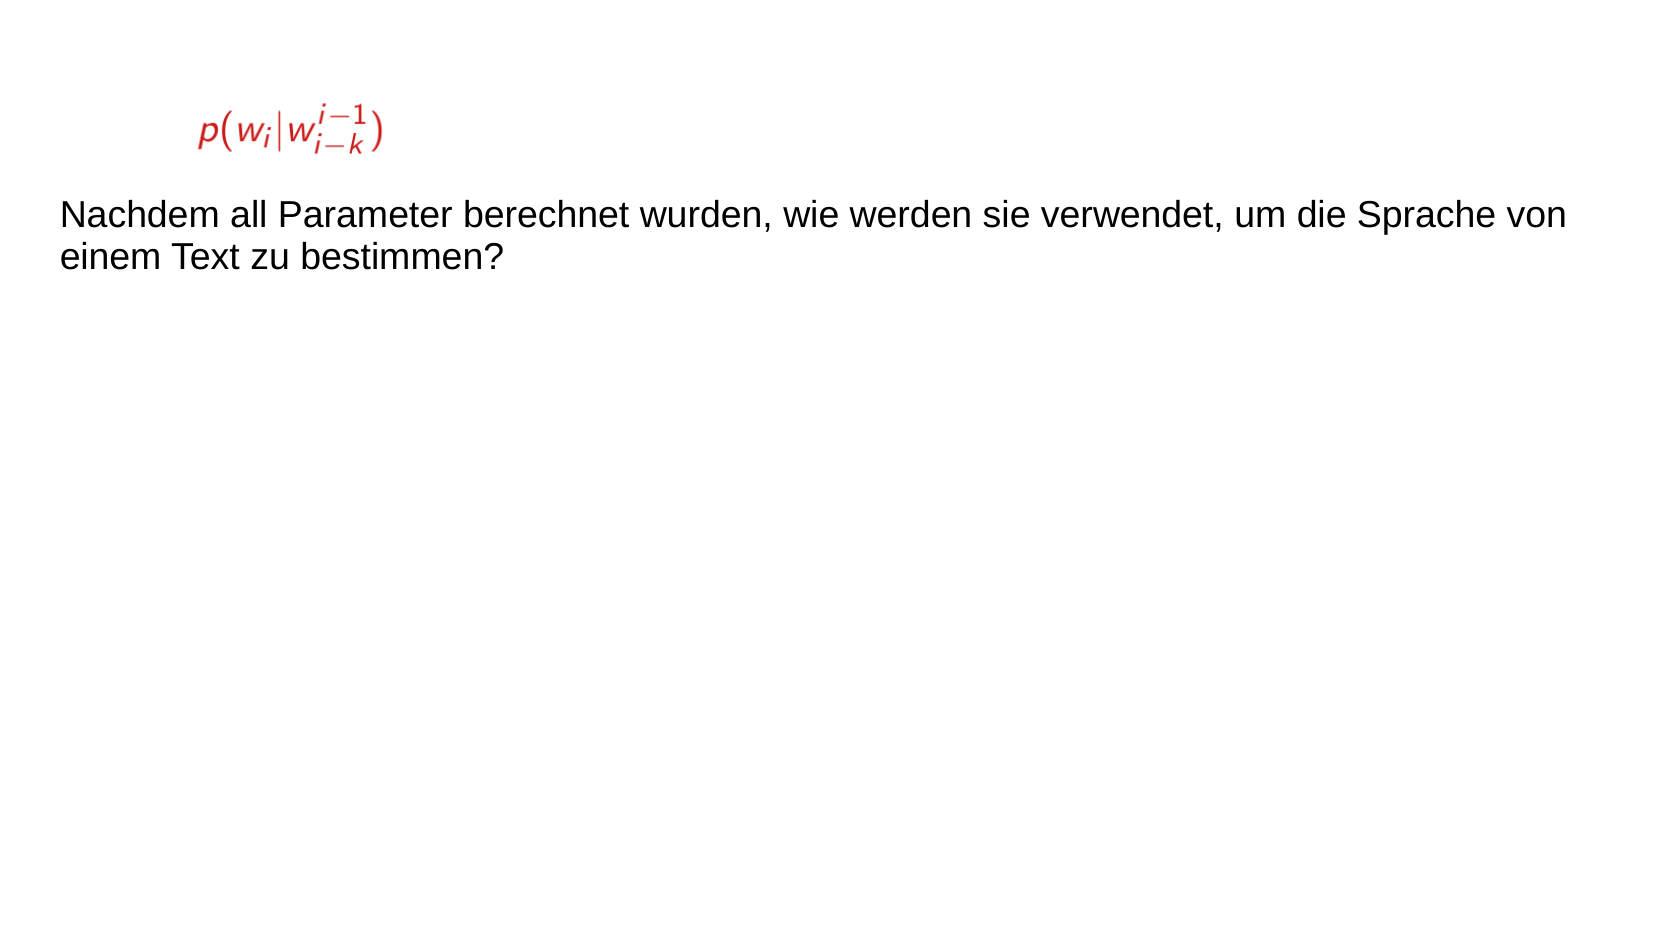

Nachdem all Parameter berechnet wurden, wie werden sie verwendet, um die Sprache von einem Text zu bestimmen?